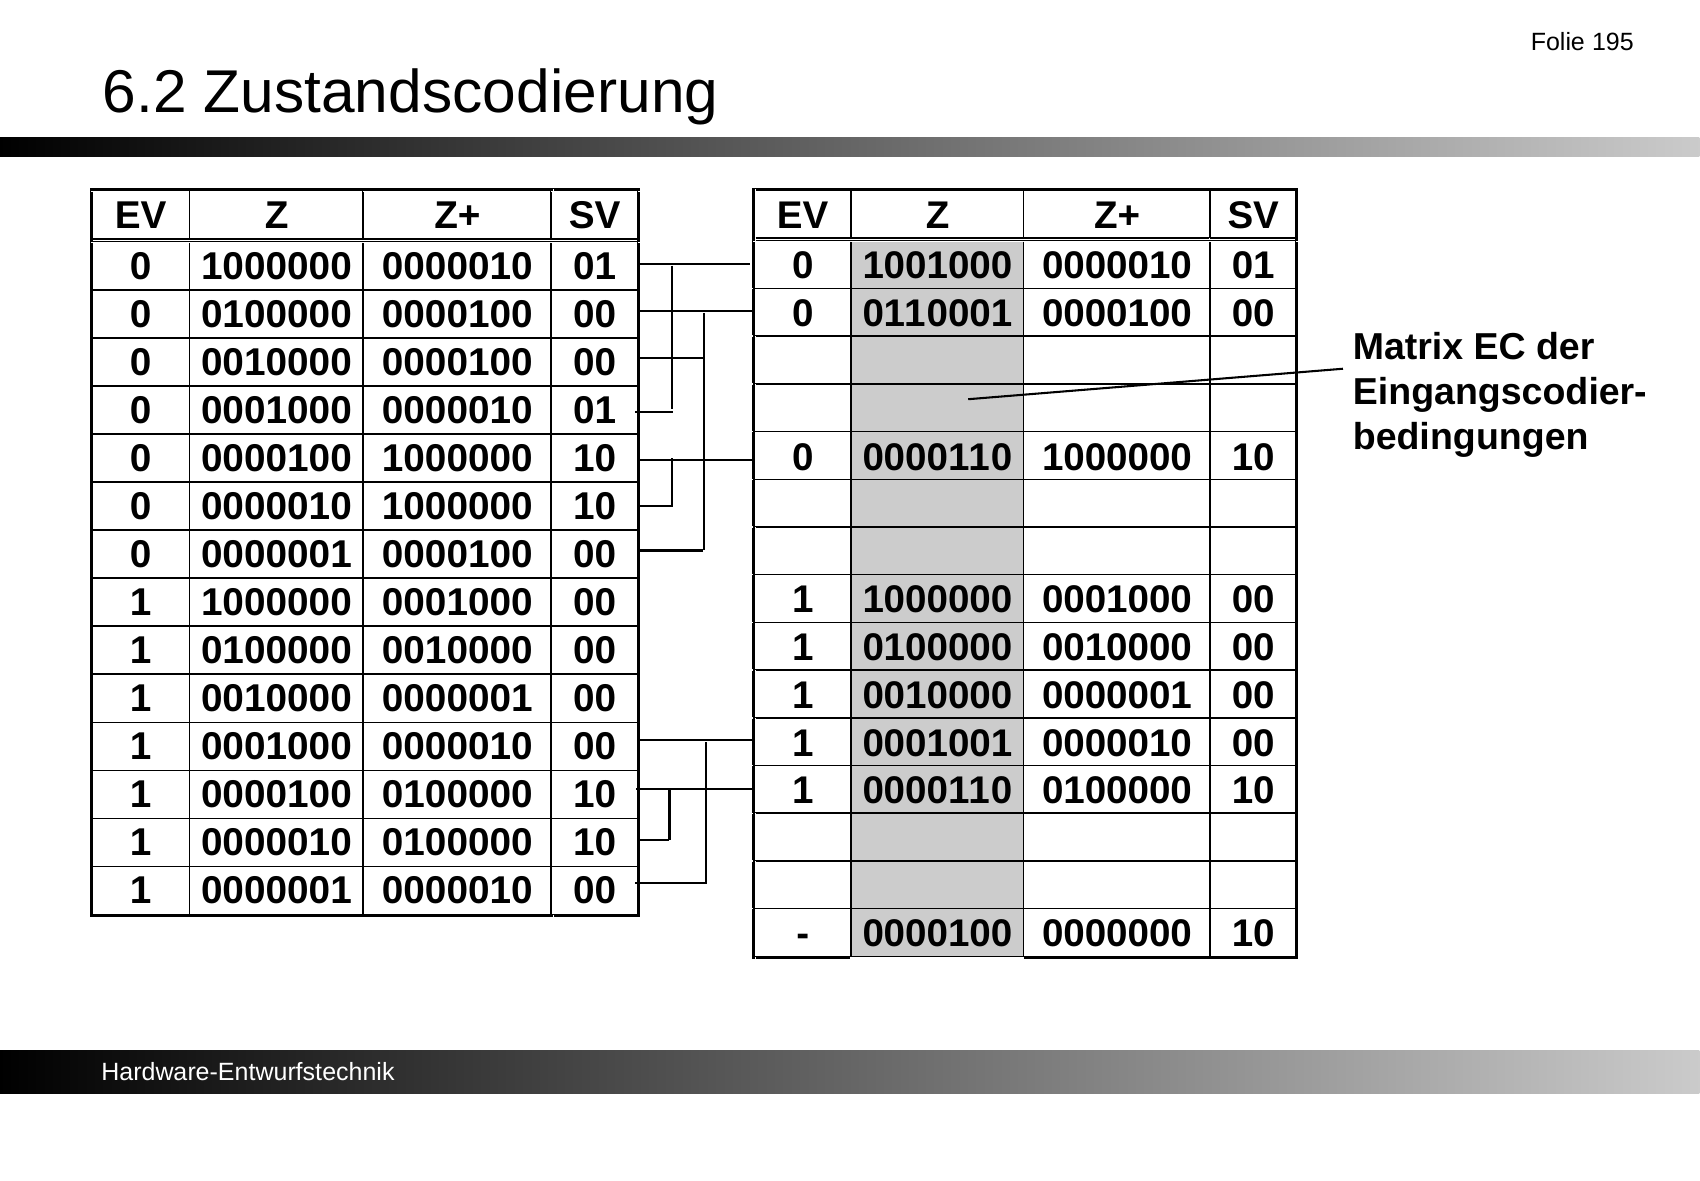

# 6.2 Zustandscodierung
Matrix EC der Eingangscodier-bedingungen